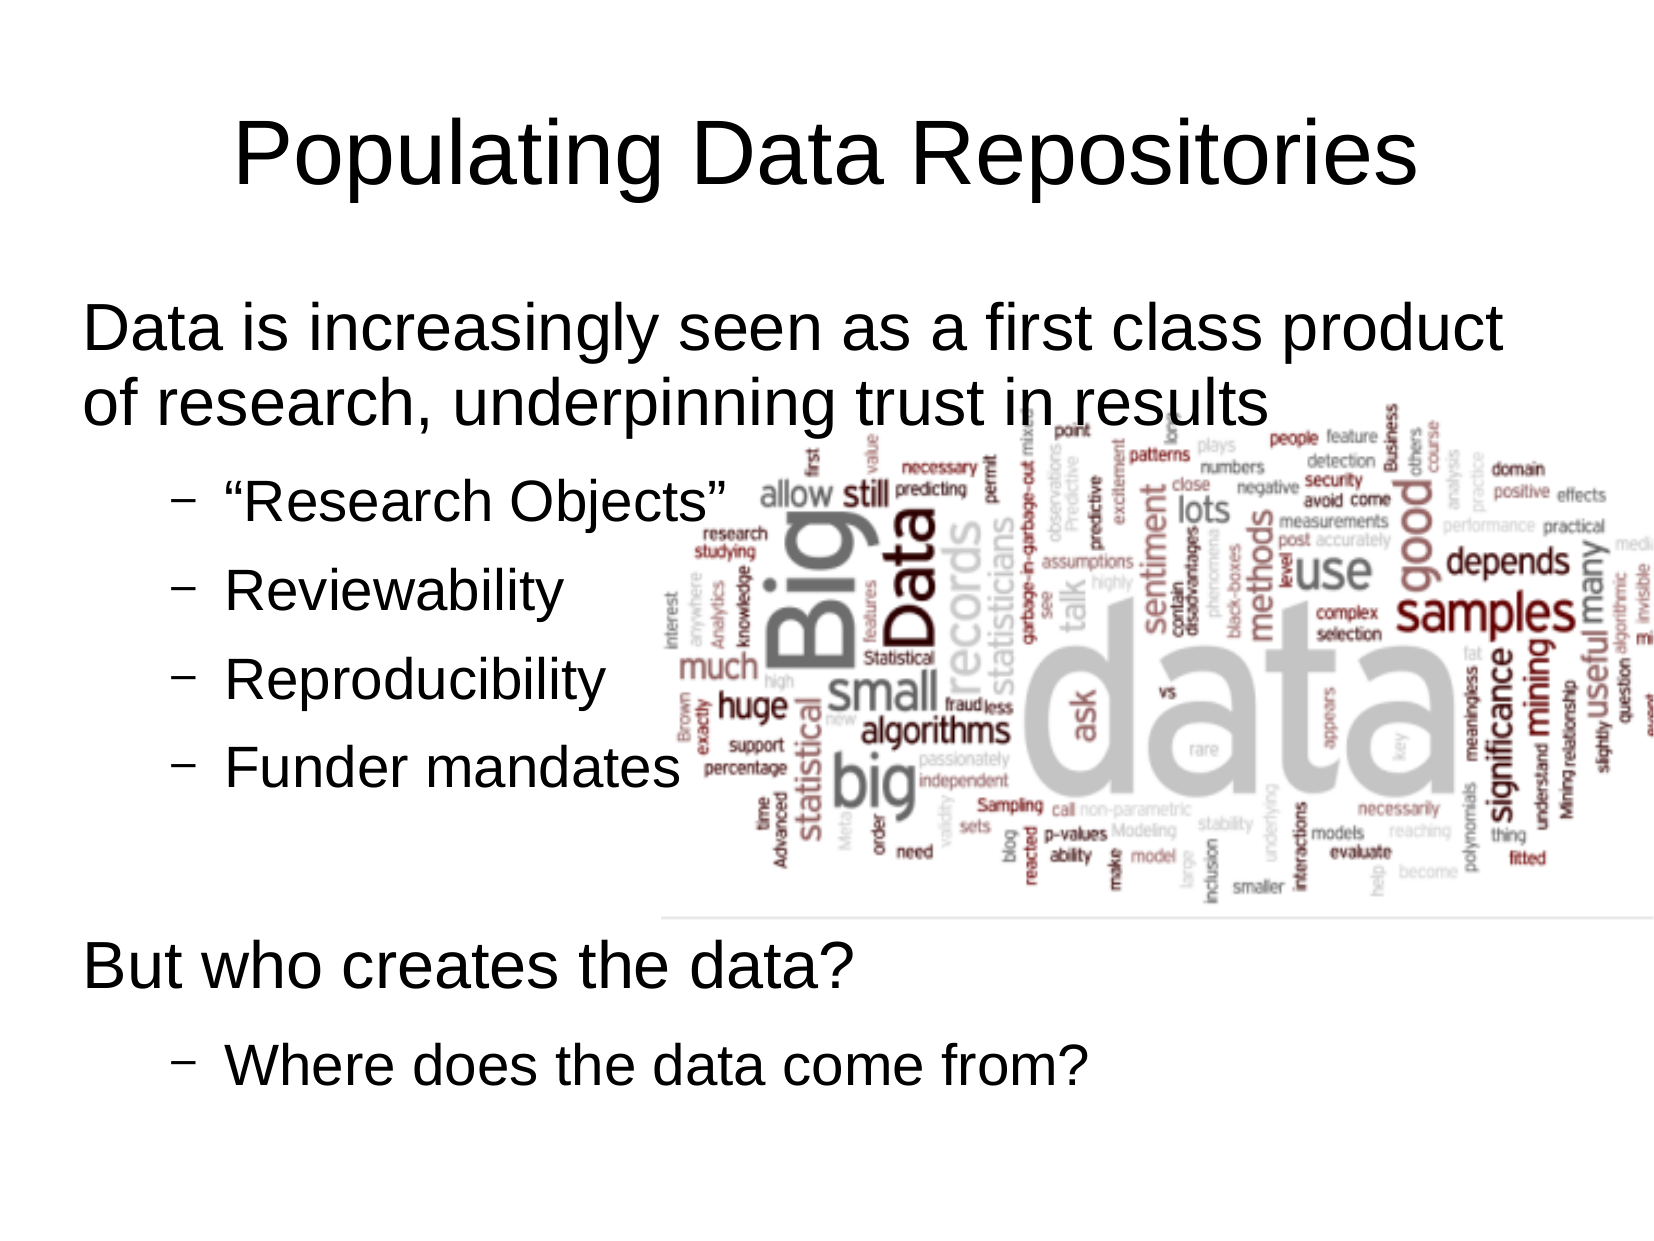

# Populating Data Repositories
Data is increasingly seen as a first class product of research, underpinning trust in results
“Research Objects”
Reviewability
Reproducibility
Funder mandates
But who creates the data?
Where does the data come from?